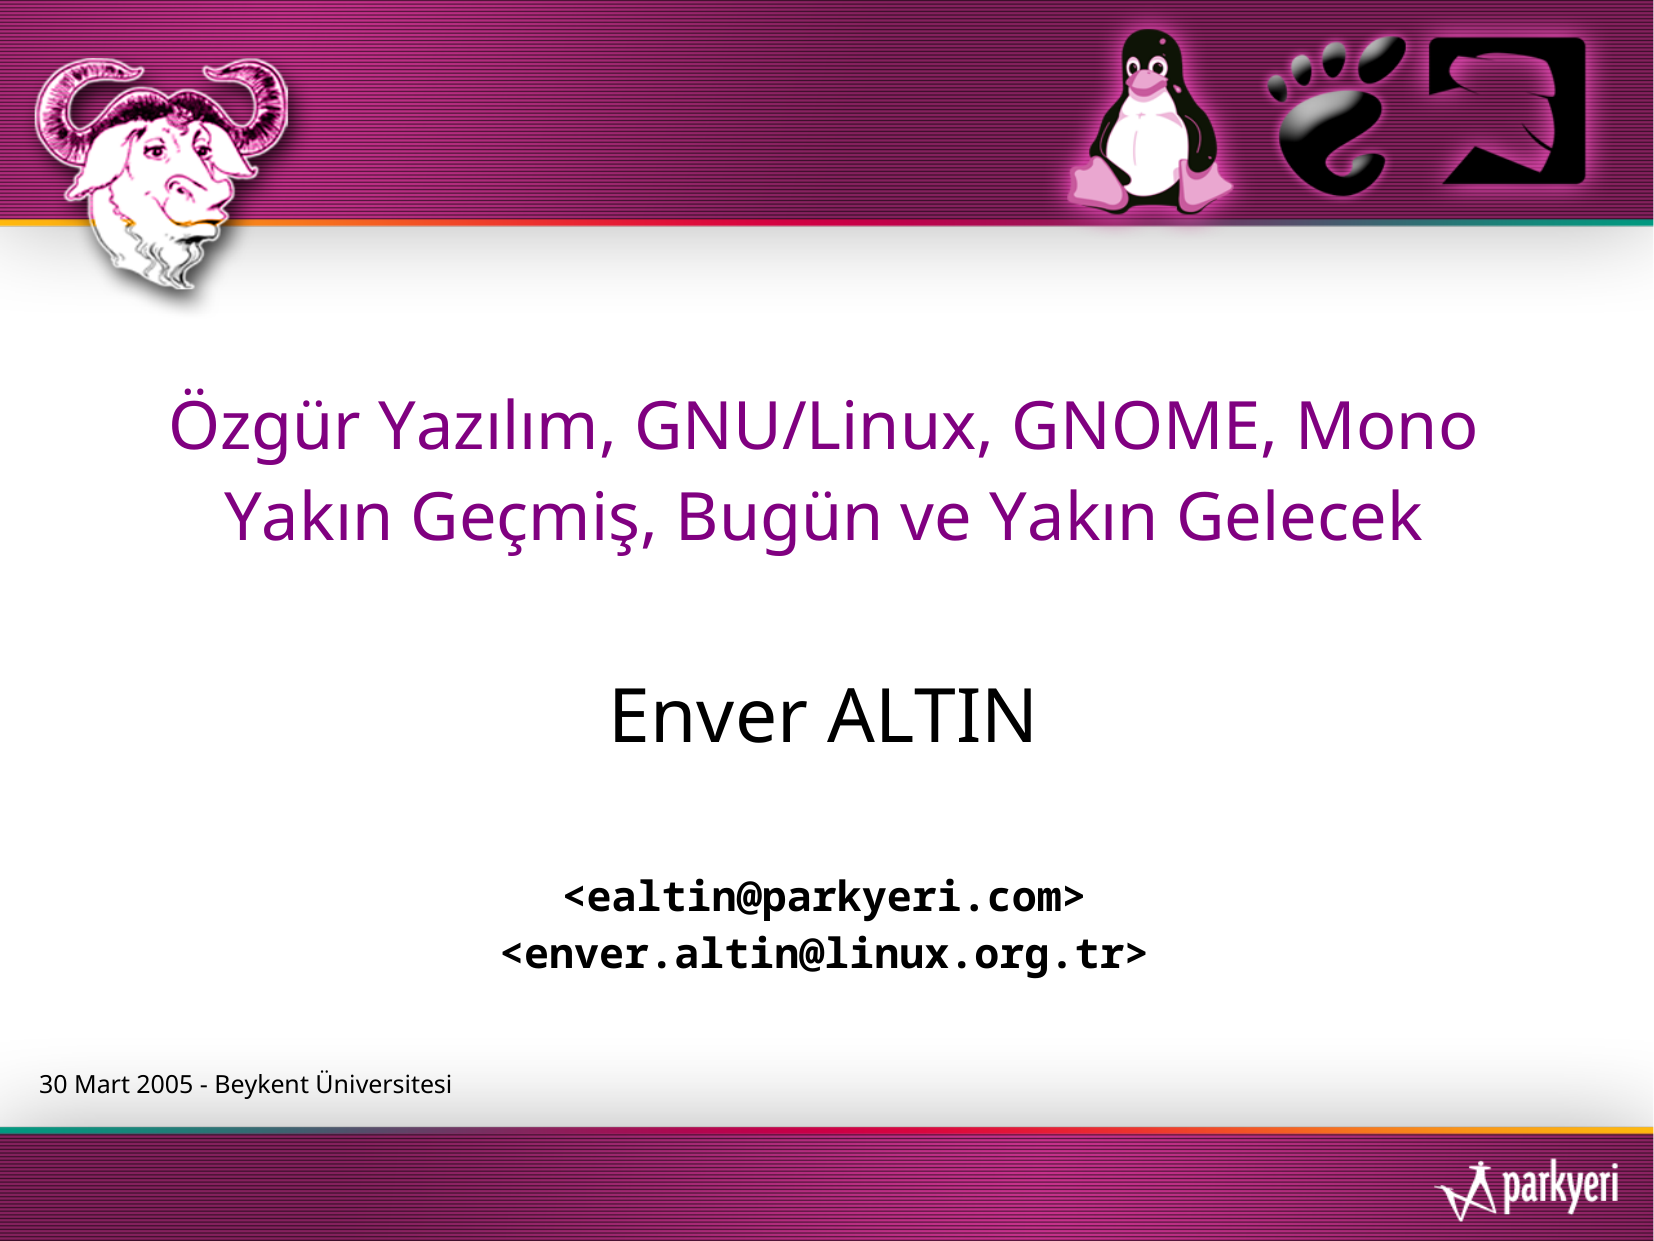

# Özgür Yazılım, GNU/Linux, GNOME, Mono Yakın Geçmiş, Bugün ve Yakın Gelecek Enver ALTIN <ealtin@parkyeri.com> <enver.altin@linux.org.tr>
30 Mart 2005 - Beykent Üniversitesi